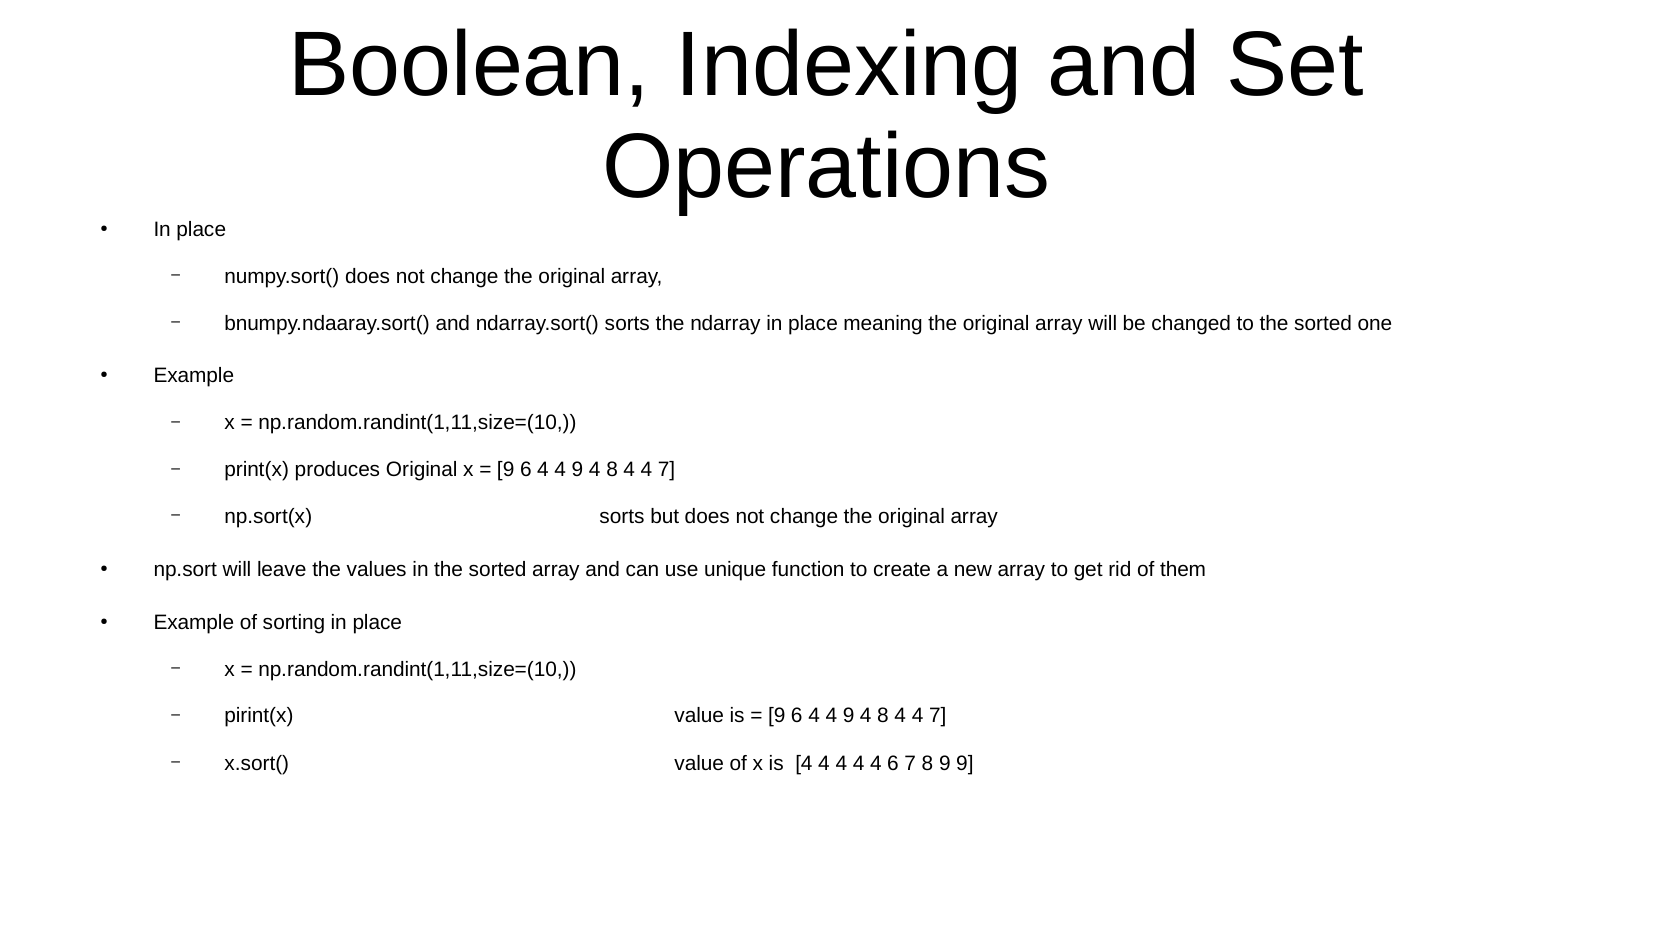

# Boolean, Indexing and Set Operations
In place
numpy.sort() does not change the original array,
bnumpy.ndaaray.sort() and ndarray.sort() sorts the ndarray in place meaning the original array will be changed to the sorted one
Example
x = np.random.randint(1,11,size=(10,))
print(x) produces Original x = [9 6 4 4 9 4 8 4 4 7]
np.sort(x) 				sorts but does not change the original array
np.sort will leave the values in the sorted array and can use unique function to create a new array to get rid of them
Example of sorting in place
x = np.random.randint(1,11,size=(10,))
pirint(x)						value is = [9 6 4 4 9 4 8 4 4 7]
x.sort()						value of x is [4 4 4 4 4 6 7 8 9 9]